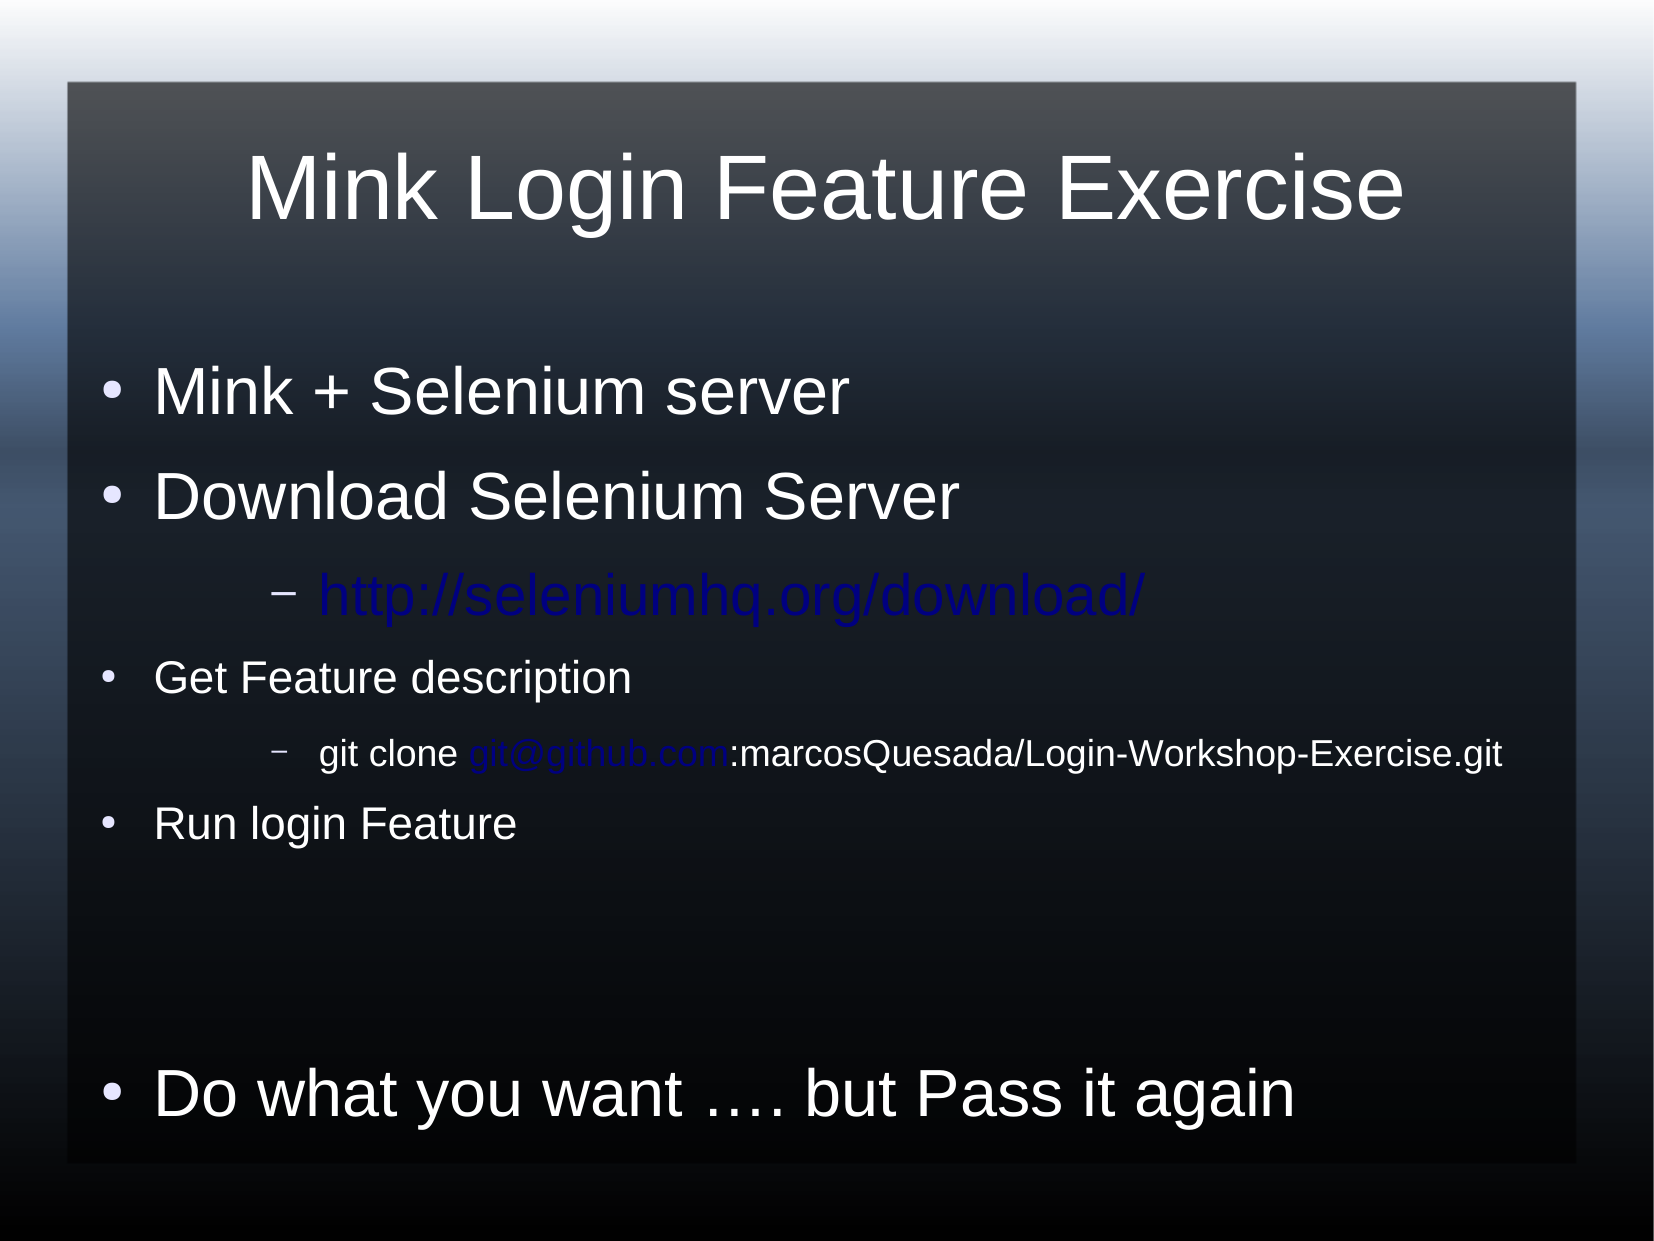

# Mink Login Feature Exercise
Mink + Selenium server
Download Selenium Server
http://seleniumhq.org/download/
Get Feature description
git clone git@github.com:marcosQuesada/Login-Workshop-Exercise.git
Run login Feature
Do what you want …. but Pass it again